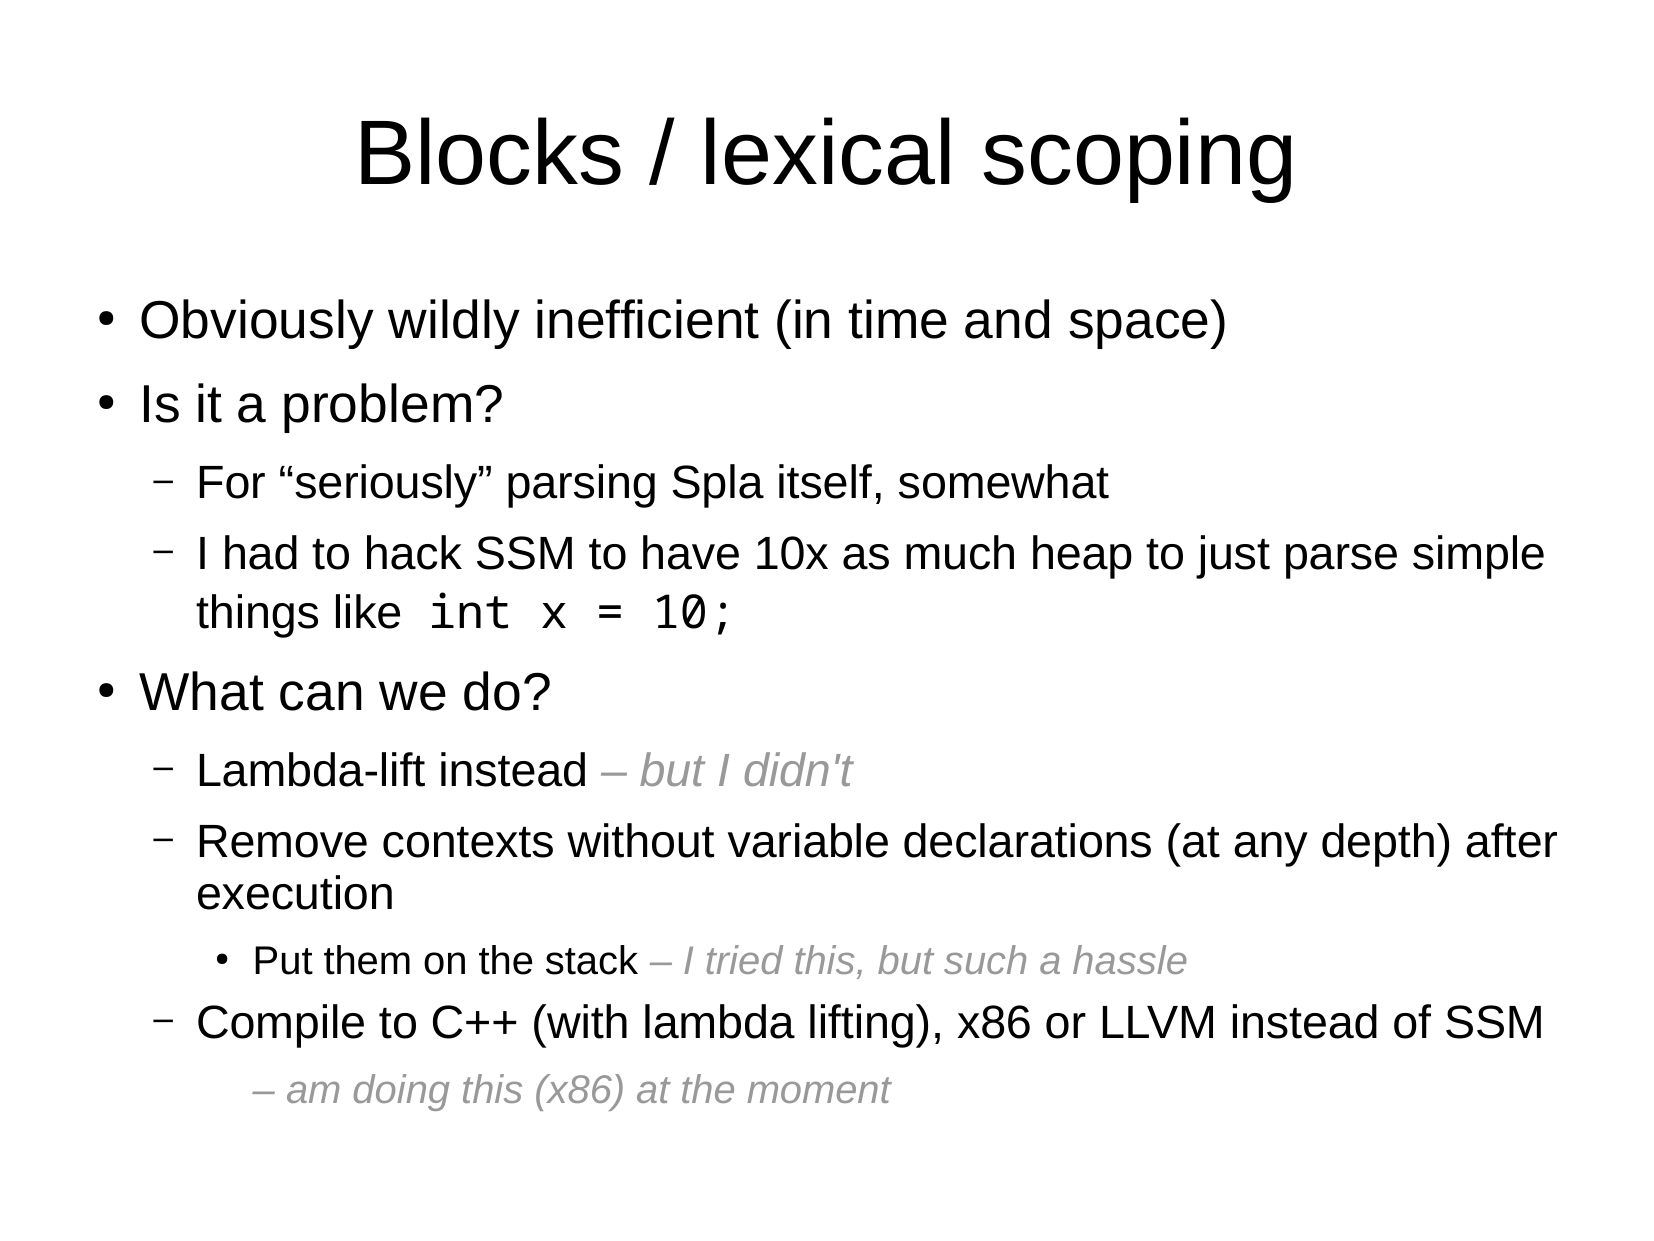

# Blocks / lexical scoping
Obviously wildly inefficient (in time and space)
Is it a problem?
For “seriously” parsing Spla itself, somewhat
I had to hack SSM to have 10x as much heap to just parse simple things like int x = 10;
What can we do?
Lambda-lift instead – but I didn't
Remove contexts without variable declarations (at any depth) after execution
Put them on the stack – I tried this, but such a hassle
Compile to C++ (with lambda lifting), x86 or LLVM instead of SSM
– am doing this (x86) at the moment